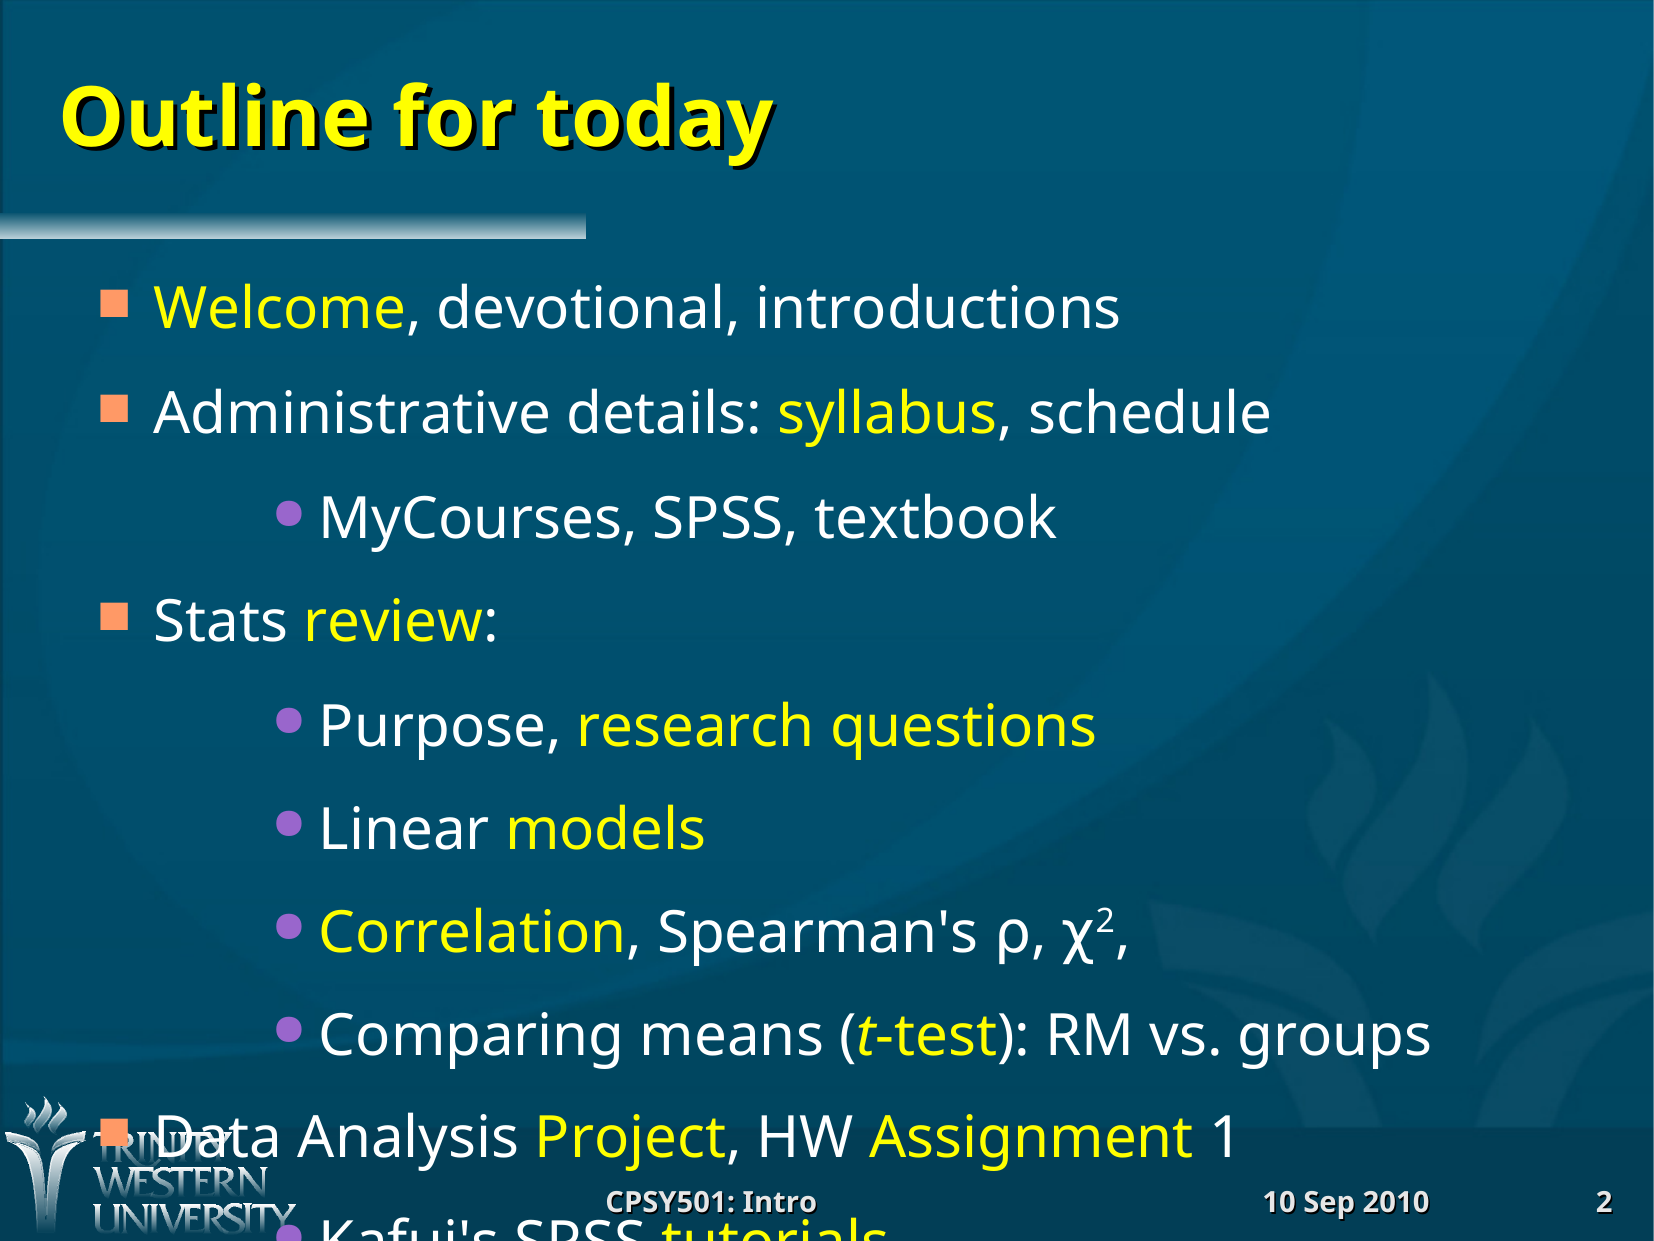

# Outline for today
Welcome, devotional, introductions
Administrative details: syllabus, schedule
MyCourses, SPSS, textbook
Stats review:
Purpose, research questions
Linear models
Correlation, Spearman's ρ, χ2,
Comparing means (t-test): RM vs. groups
Data Analysis Project, HW Assignment 1
Kafui's SPSS tutorials
CPSY501: Intro
10 Sep 2010
2